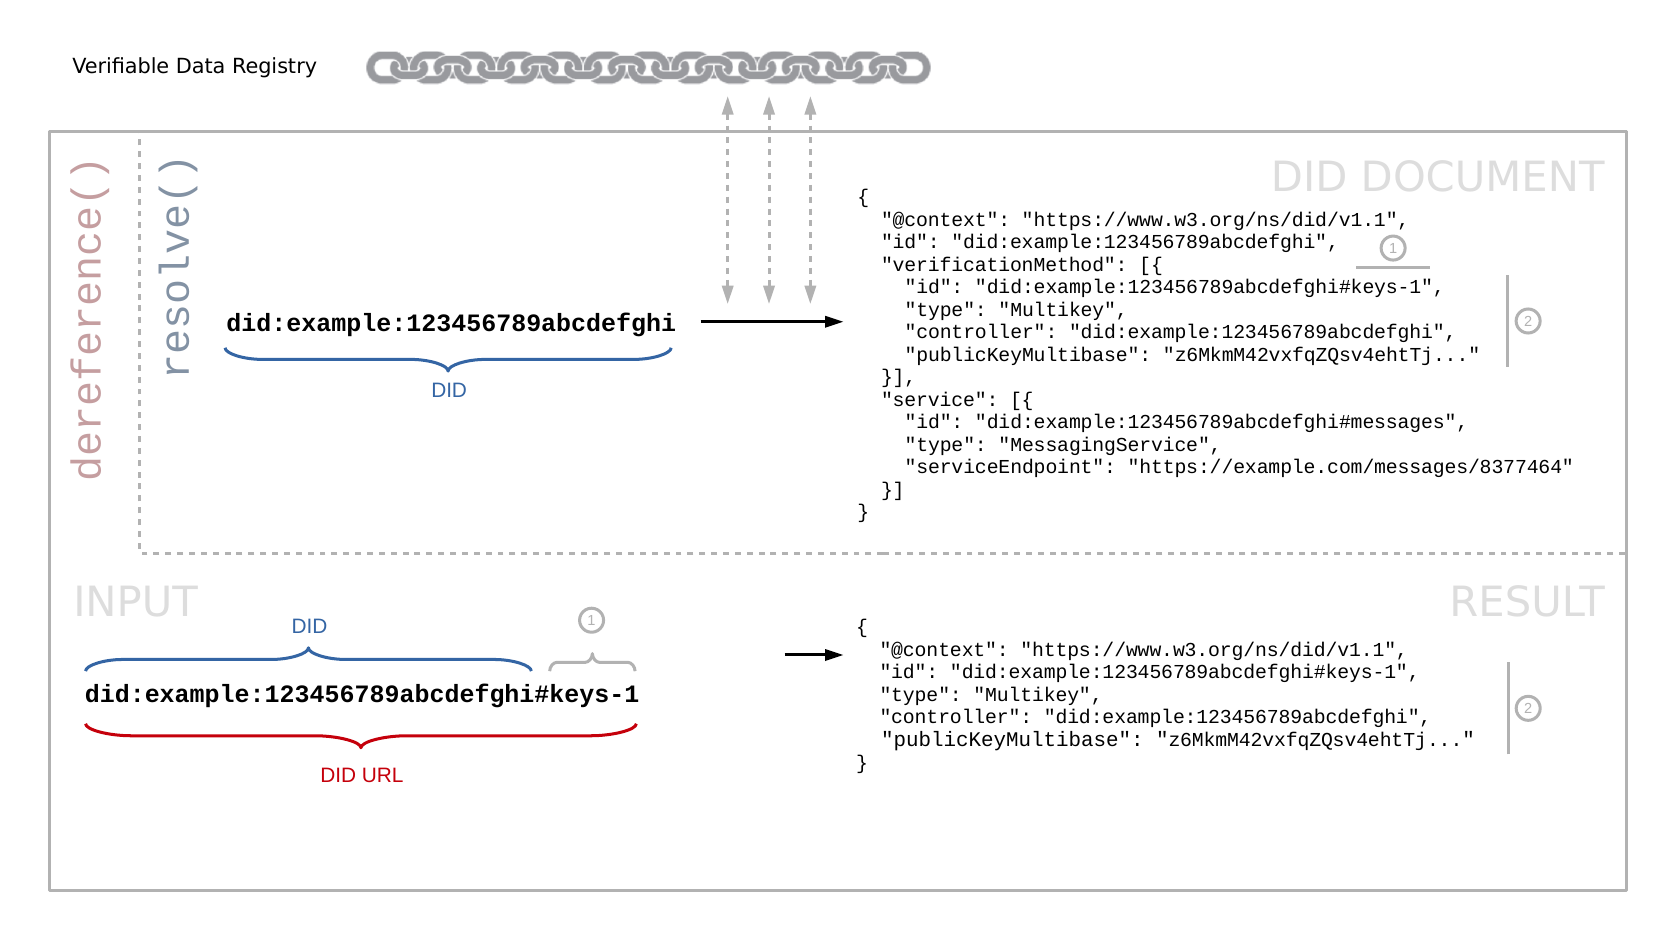

Verifiable Data Registry
DID DOCUMENT
{
 "@context": "https://www.w3.org/ns/did/v1.1",
 "id": "did:example:123456789abcdefghi",
 "verificationMethod": [{
 "id": "did:example:123456789abcdefghi#keys-1",
 "type": "Multikey",
 "controller": "did:example:123456789abcdefghi",
 "publicKeyMultibase": "z6MkmM42vxfqZQsv4ehtTj..."
 }],
 "service": [{
 "id": "did:example:123456789abcdefghi#messages",
 "type": "MessagingService",
 "serviceEndpoint": "https://example.com/messages/8377464"
 }]
}
resolve()
1
dereference()
did:example:123456789abcdefghi
2
DID
INPUT
RESULT
DID
1
{
 "@context": "https://www.w3.org/ns/did/v1.1",
 "id": "did:example:123456789abcdefghi#keys-1",
 "type": "Multikey",
 "controller": "did:example:123456789abcdefghi",
 "publicKeyMultibase": "z6MkmM42vxfqZQsv4ehtTj..."
}
did:example:123456789abcdefghi#keys-1
2
DID URL